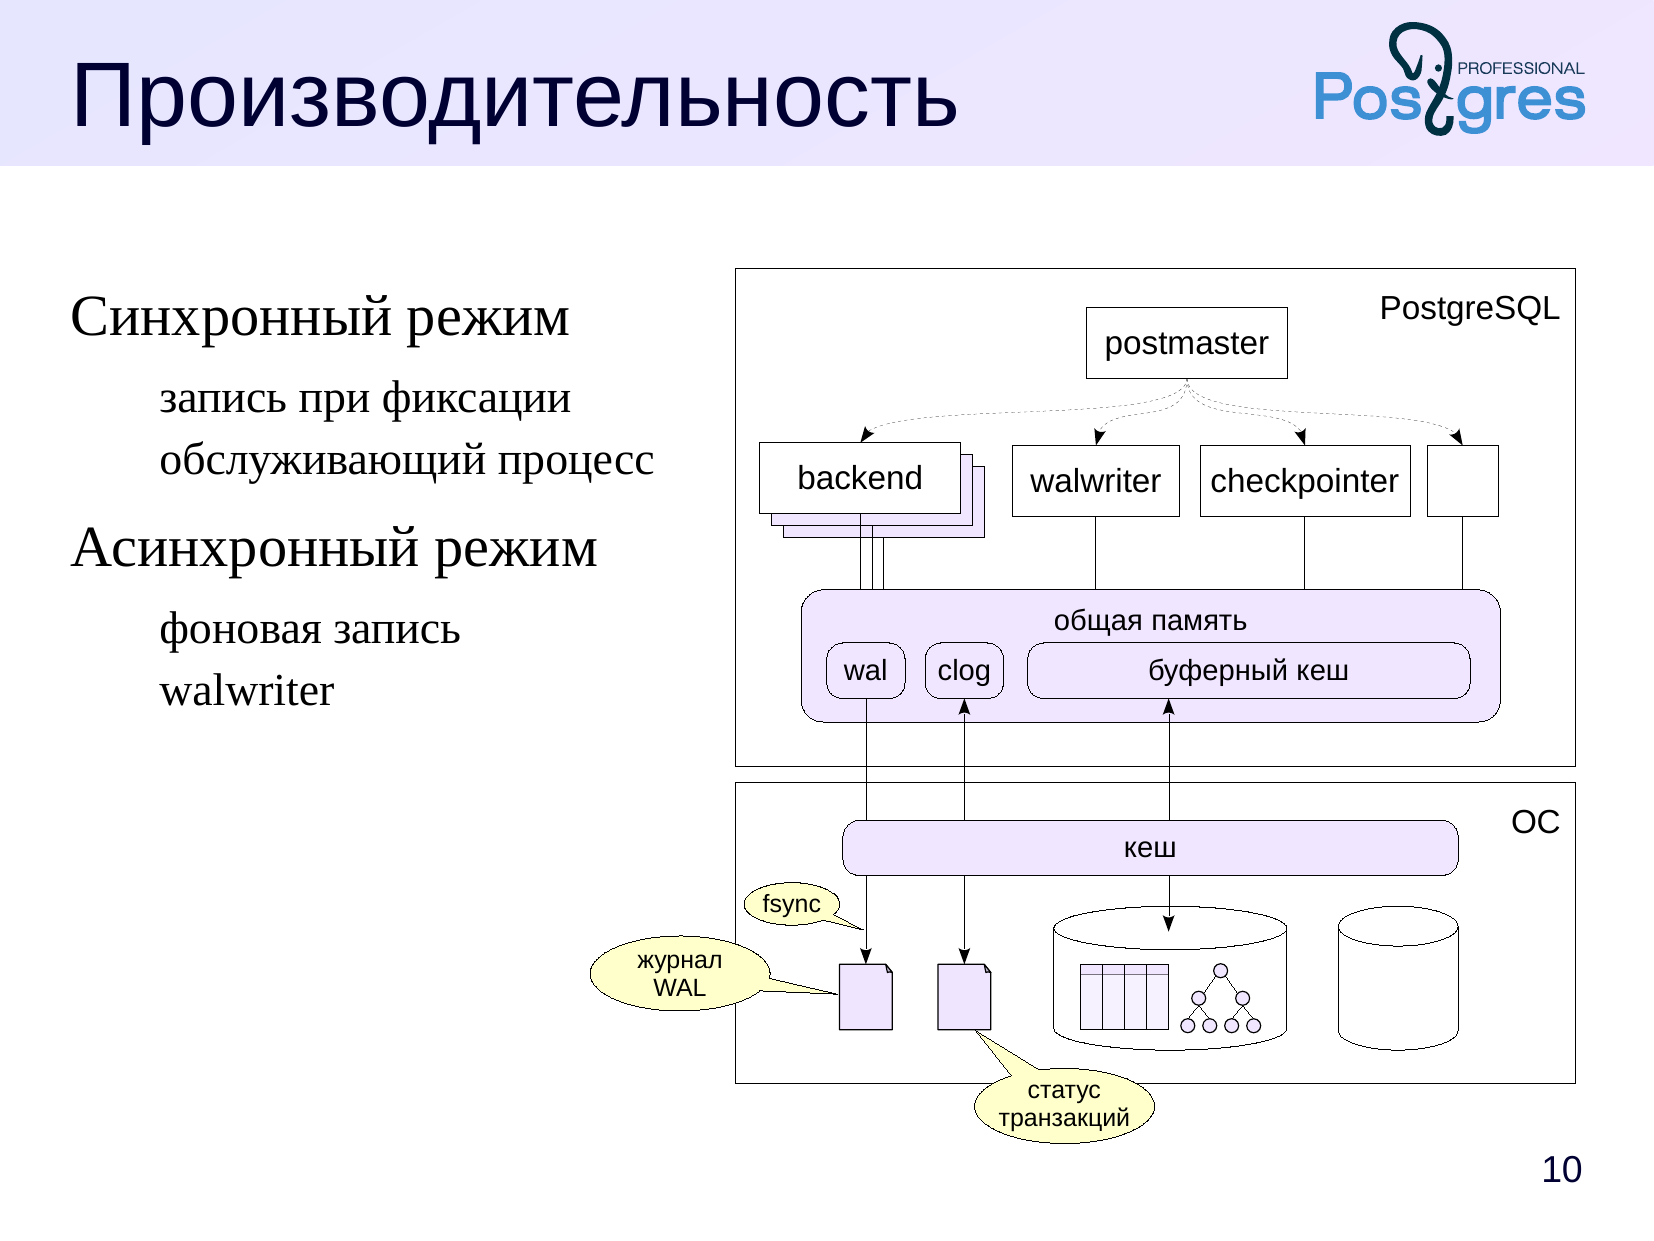

# Производительность
PostgreSQL
Синхронный режим
запись при фиксации
обслуживающий процесс
Асинхронный режим
фоновая запись
walwriter
postmaster
backend
walwriter
checkpointer
общая память
wal
clog
буферный кеш
ОС
кеш
fsync
журнал
WAL
статус
транзакций